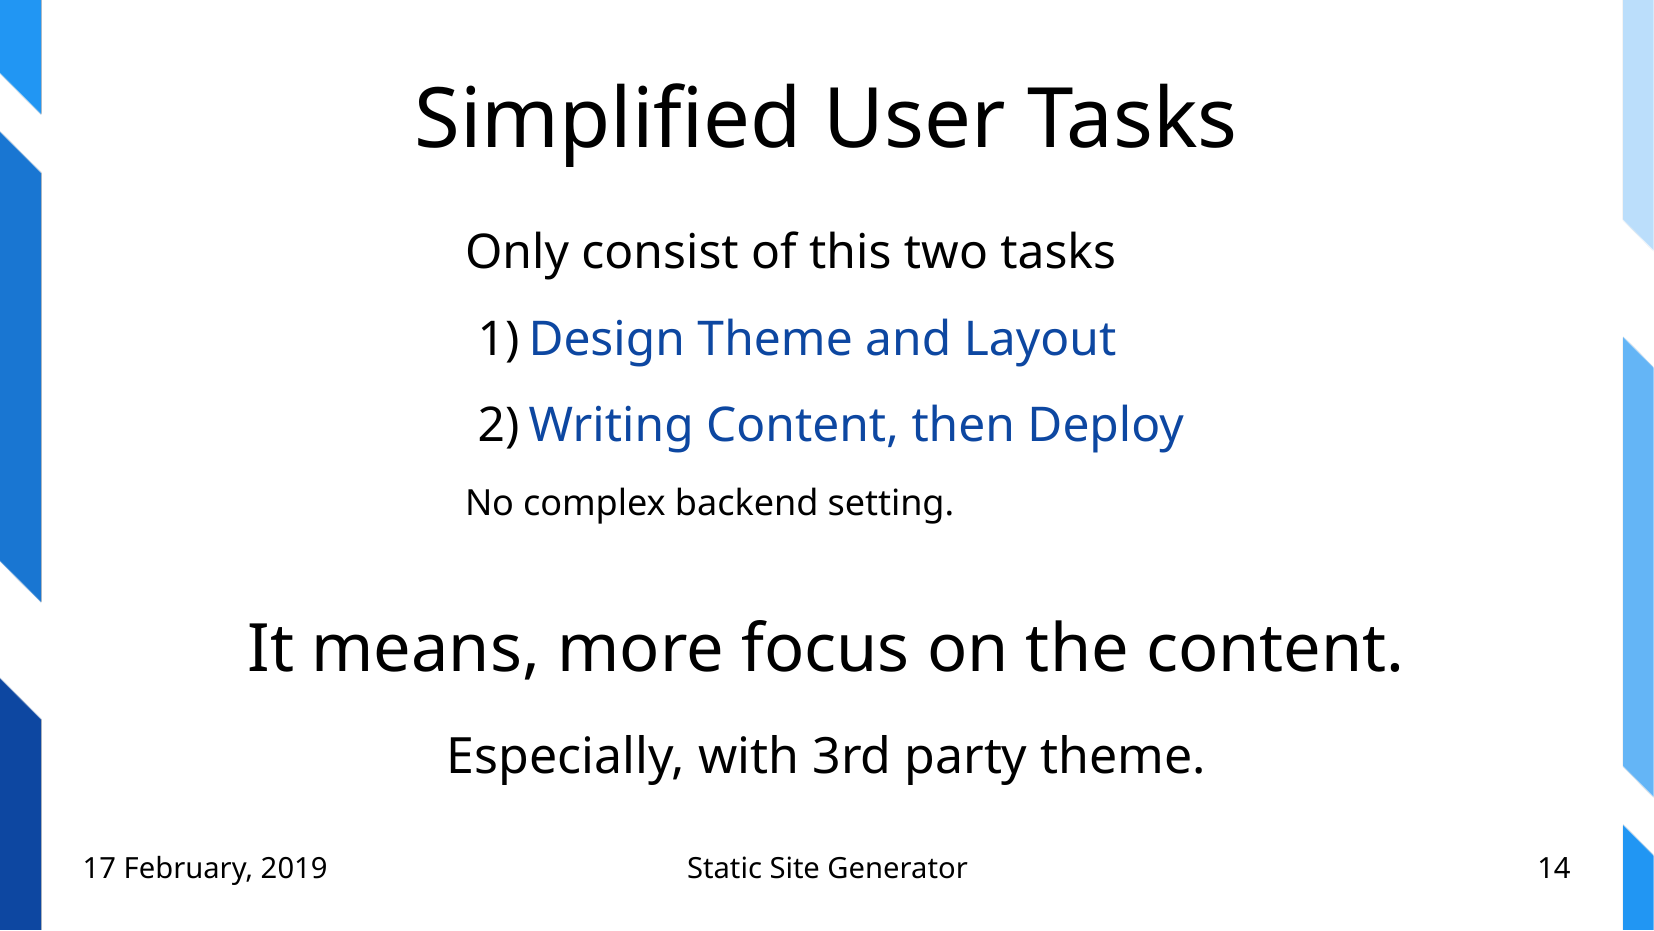

# Simplified User Tasks
Only consist of this two tasks
 Design Theme and Layout
 Writing Content, then Deploy
No complex backend setting.
It means, more focus on the content.
Especially, with 3rd party theme.
17 February, 2019
Static Site Generator
14